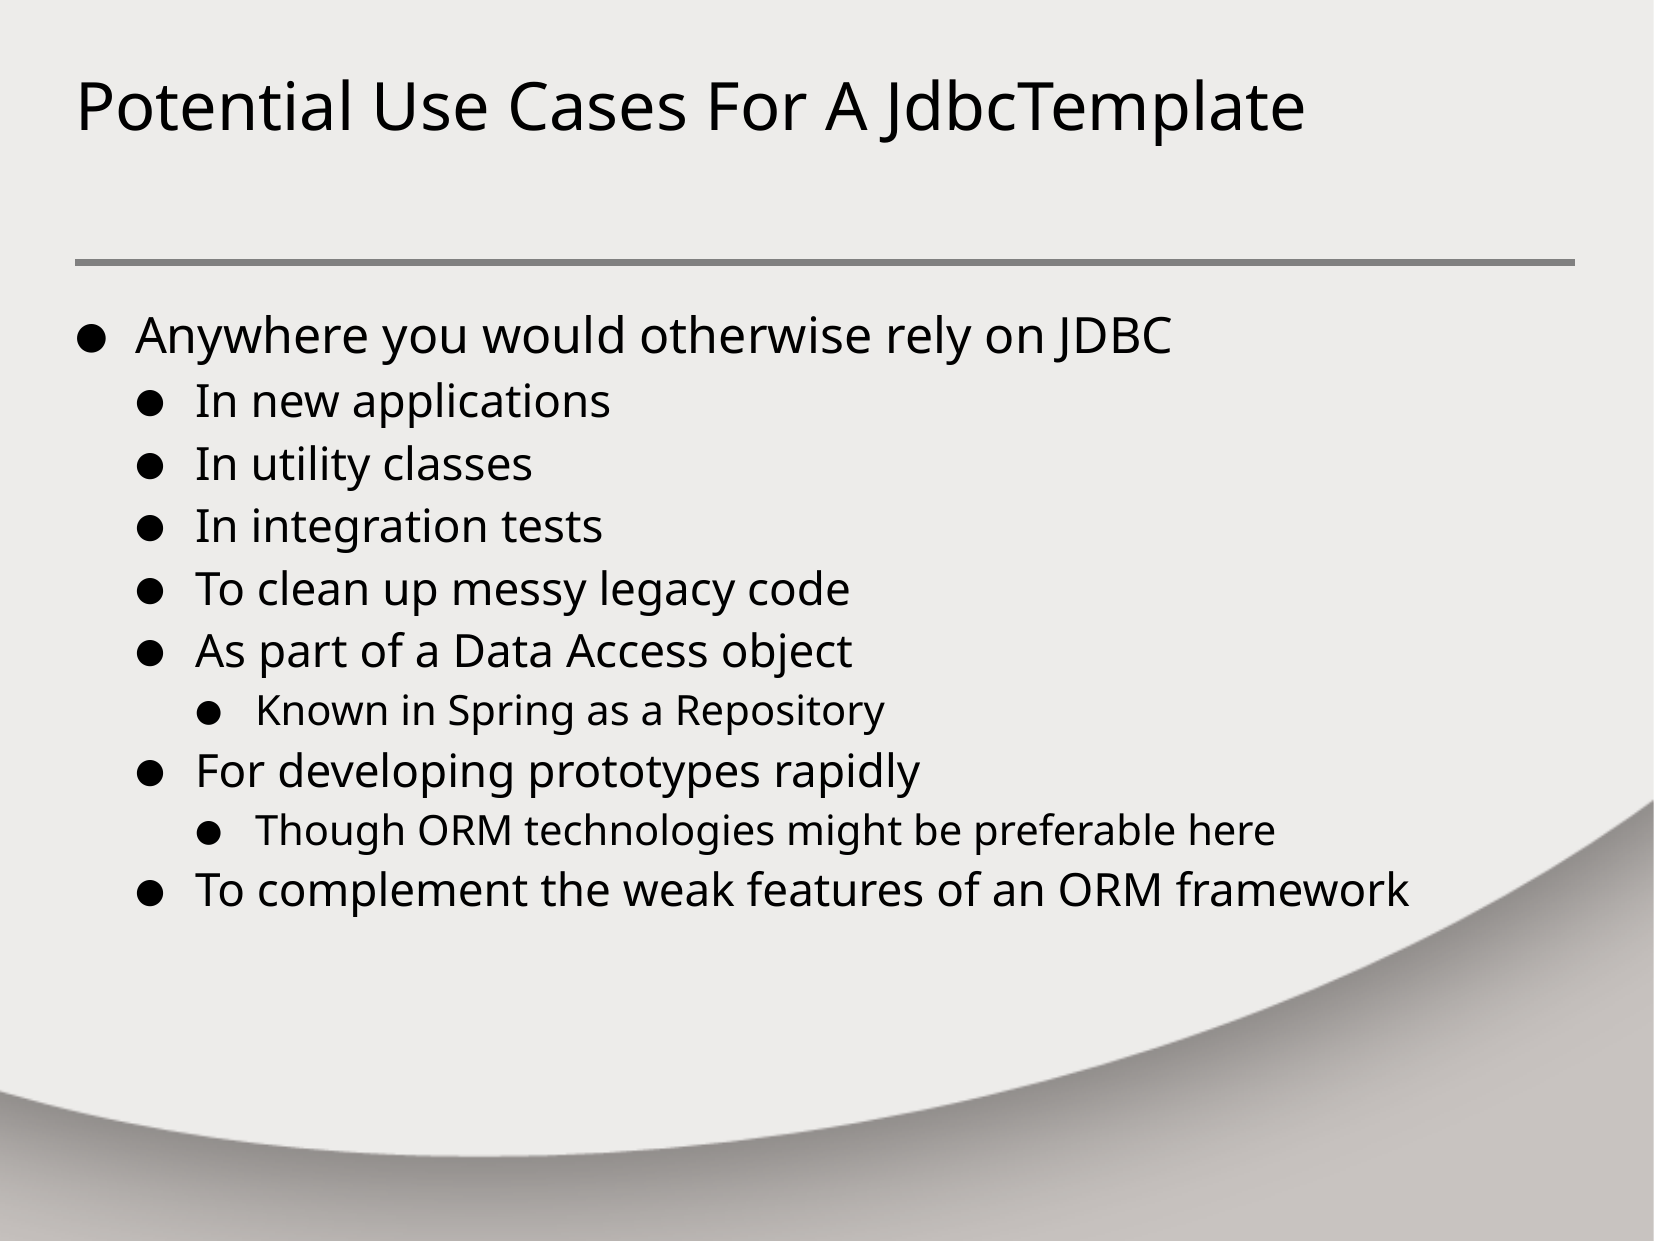

# Potential Use Cases For A JdbcTemplate
Anywhere you would otherwise rely on JDBC
In new applications
In utility classes
In integration tests
To clean up messy legacy code
As part of a Data Access object
Known in Spring as a Repository
For developing prototypes rapidly
Though ORM technologies might be preferable here
To complement the weak features of an ORM framework